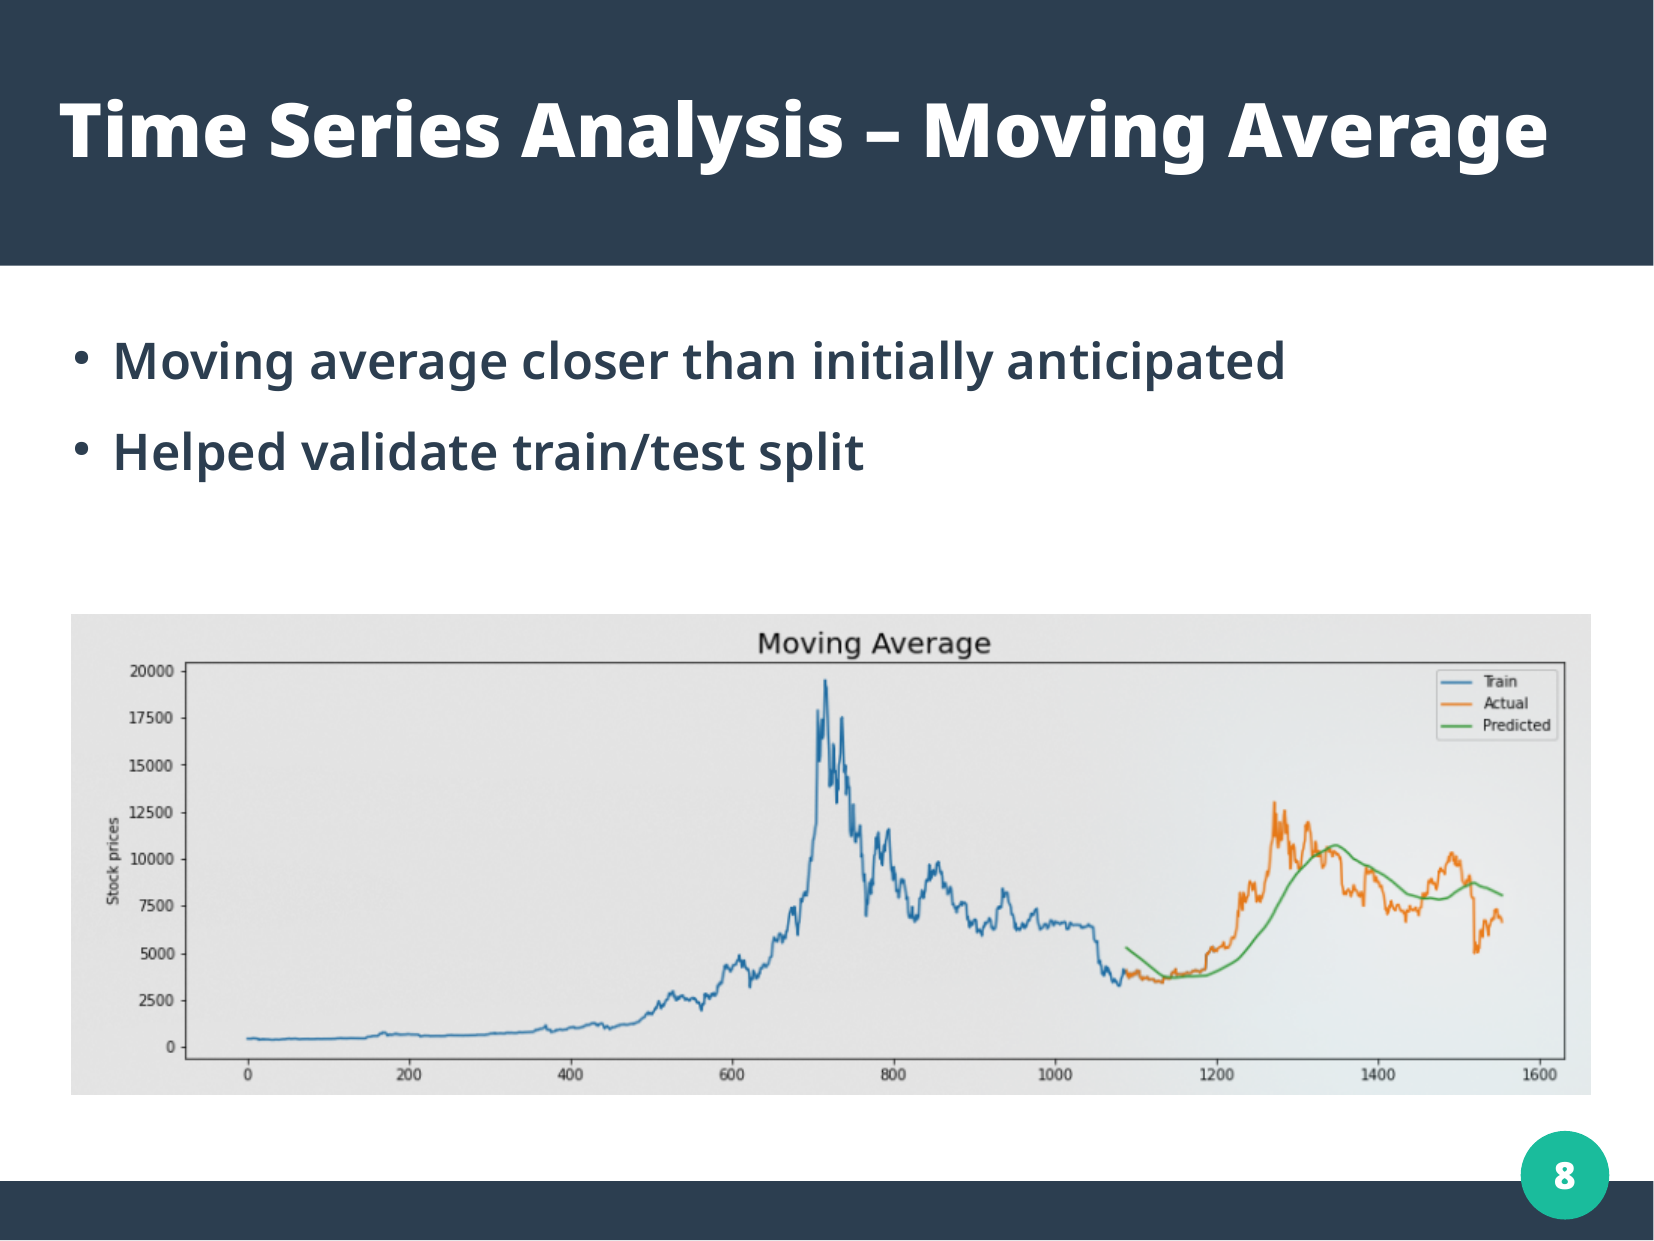

# Time Series Analysis – Moving Average
Moving average closer than initially anticipated
Helped validate train/test split
8